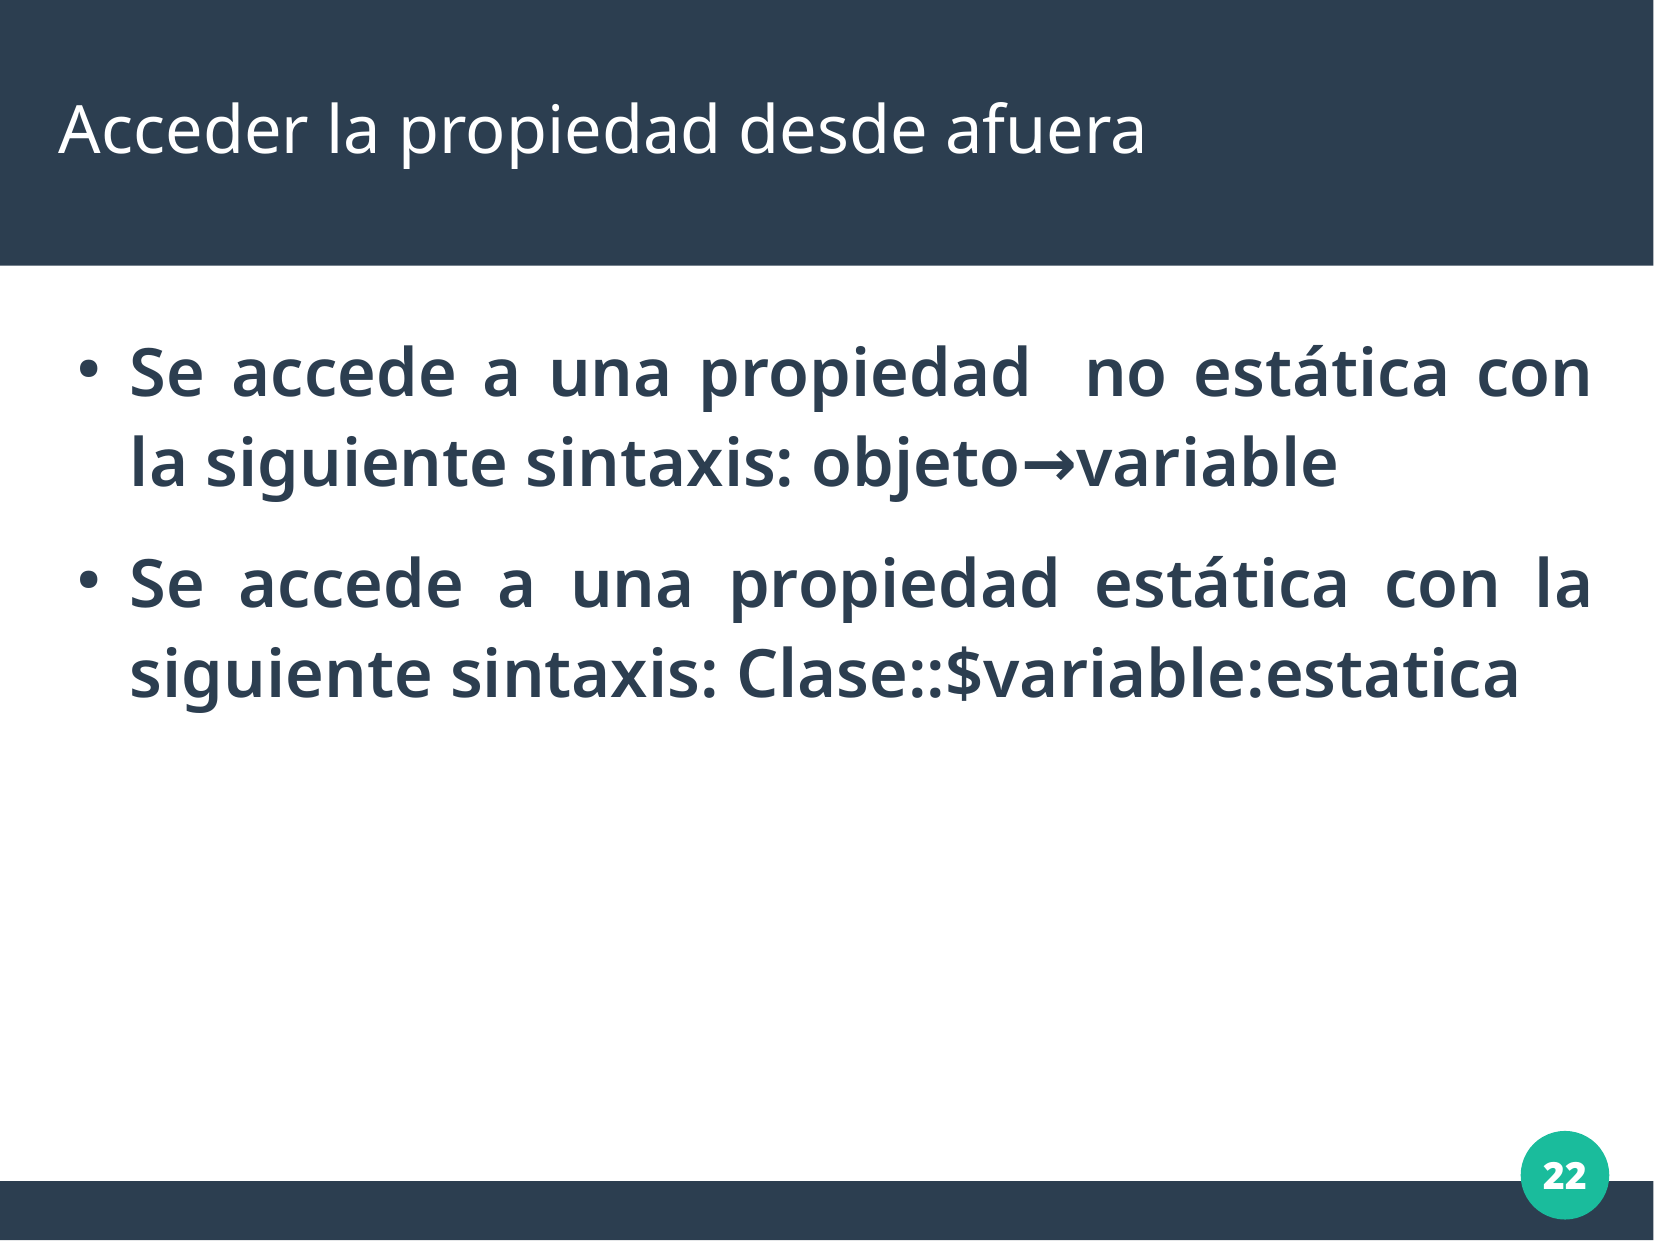

# Acceder la propiedad desde afuera
Se accede a una propiedad no estática con la siguiente sintaxis: objeto→variable
Se accede a una propiedad estática con la siguiente sintaxis: Clase::$variable:estatica
22